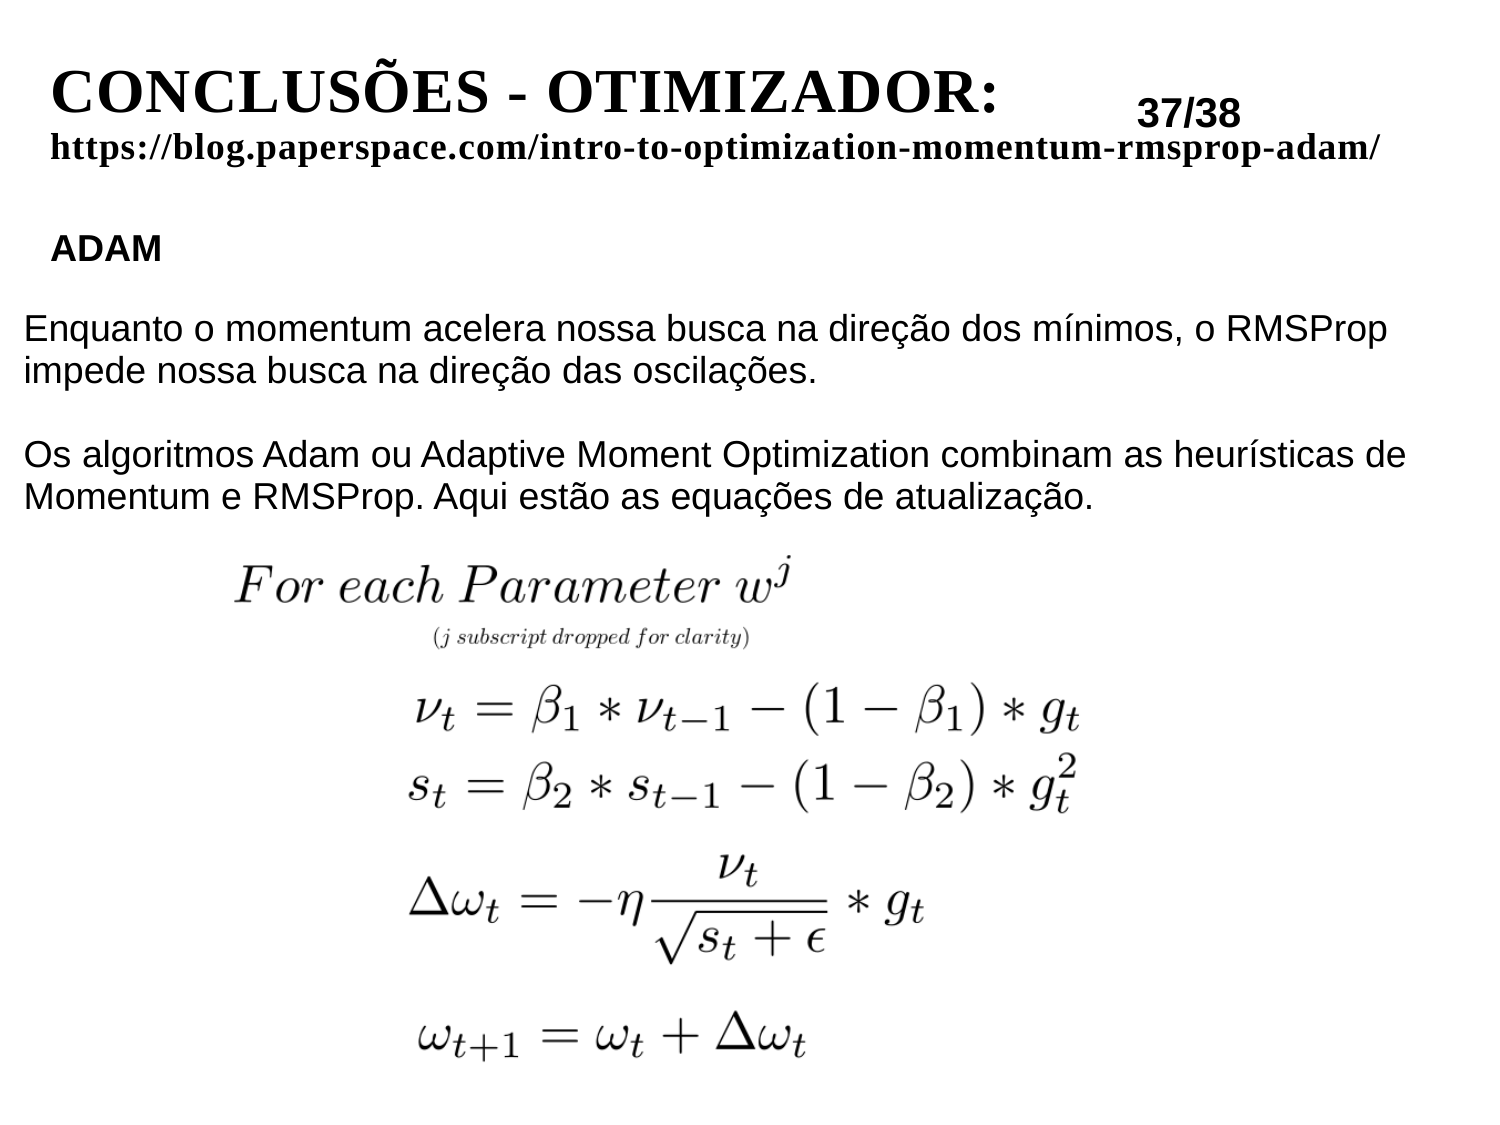

CONCLUSÕES - OTIMIZADOR:
https://blog.paperspace.com/intro-to-optimization-momentum-rmsprop-adam/
37/38
ADAM
Enquanto o momentum acelera nossa busca na direção dos mínimos, o RMSProp impede nossa busca na direção das oscilações.
Os algoritmos Adam ou Adaptive Moment Optimization combinam as heurísticas de Momentum e RMSProp. Aqui estão as equações de atualização.